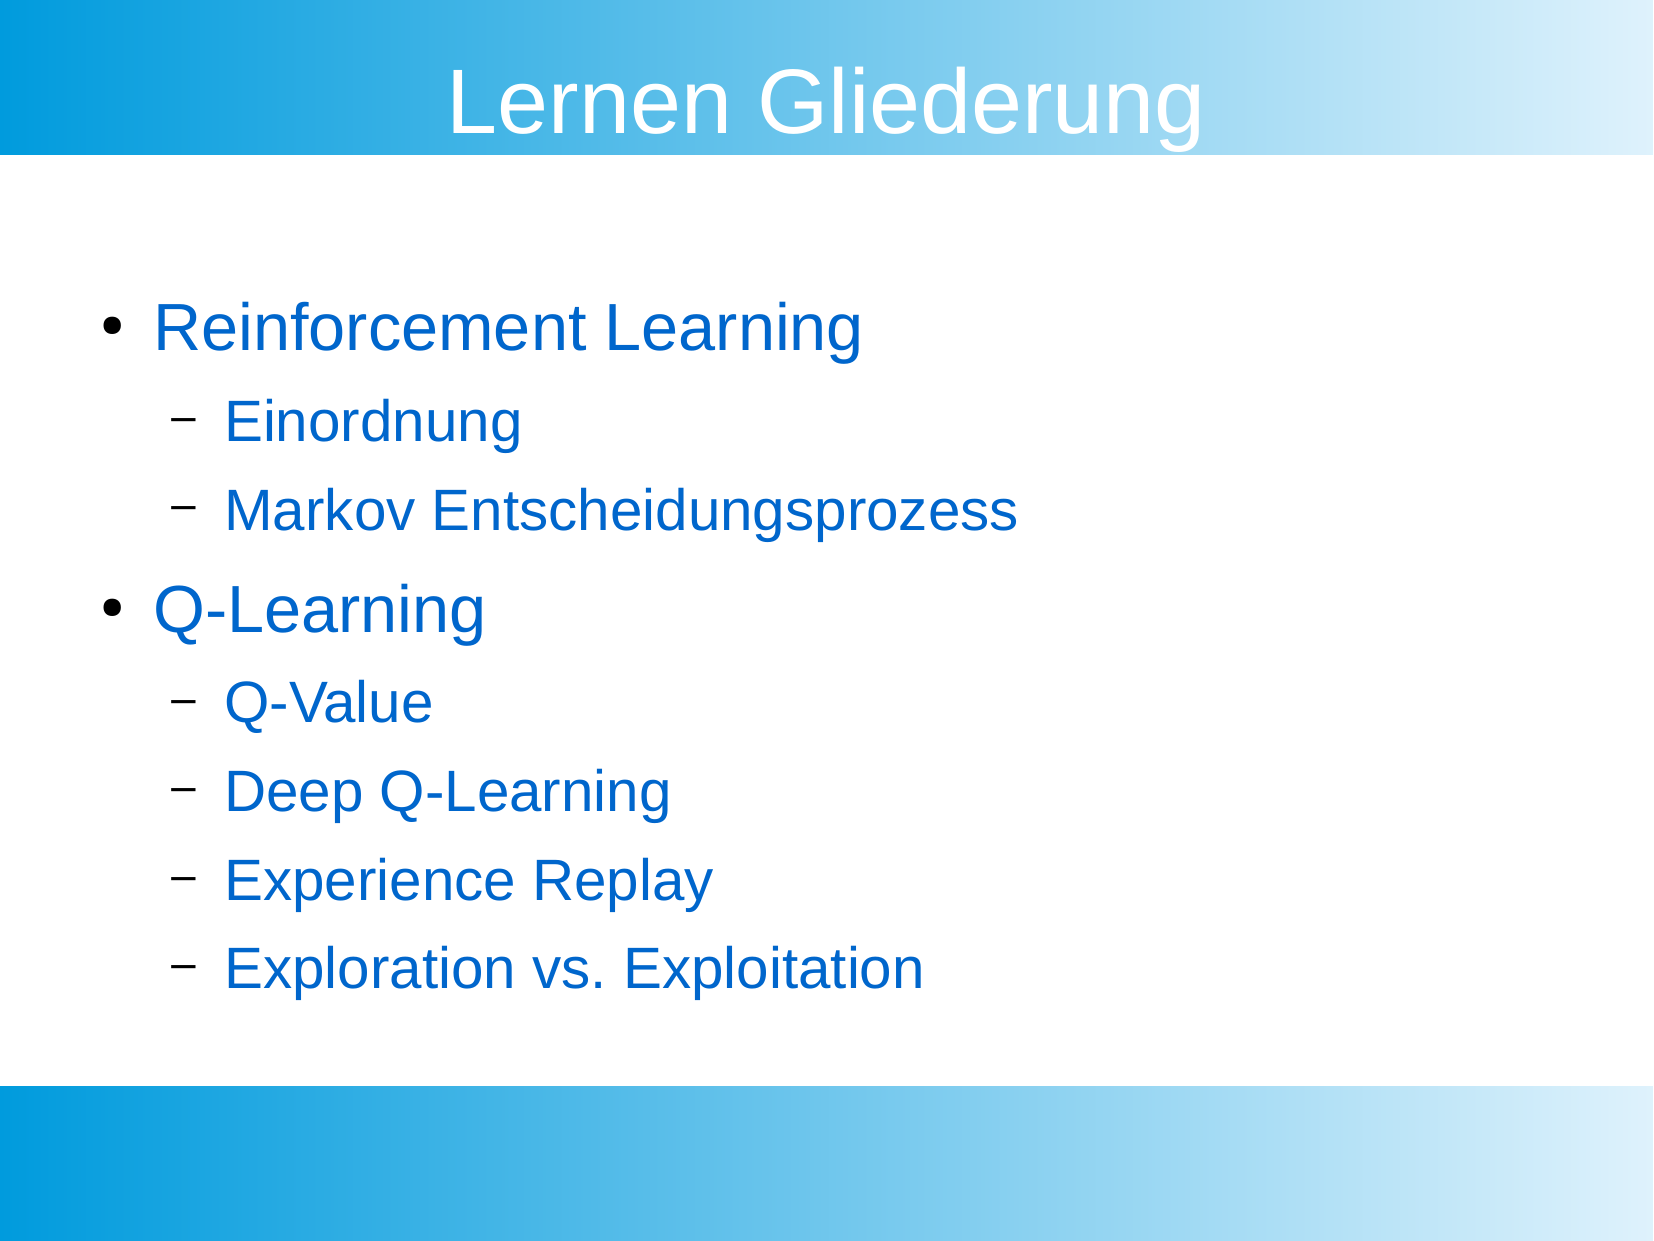

# Lernen Gliederung
Reinforcement Learning
Einordnung
Markov Entscheidungsprozess
Q-Learning
Q-Value
Deep Q-Learning
Experience Replay
Exploration vs. Exploitation